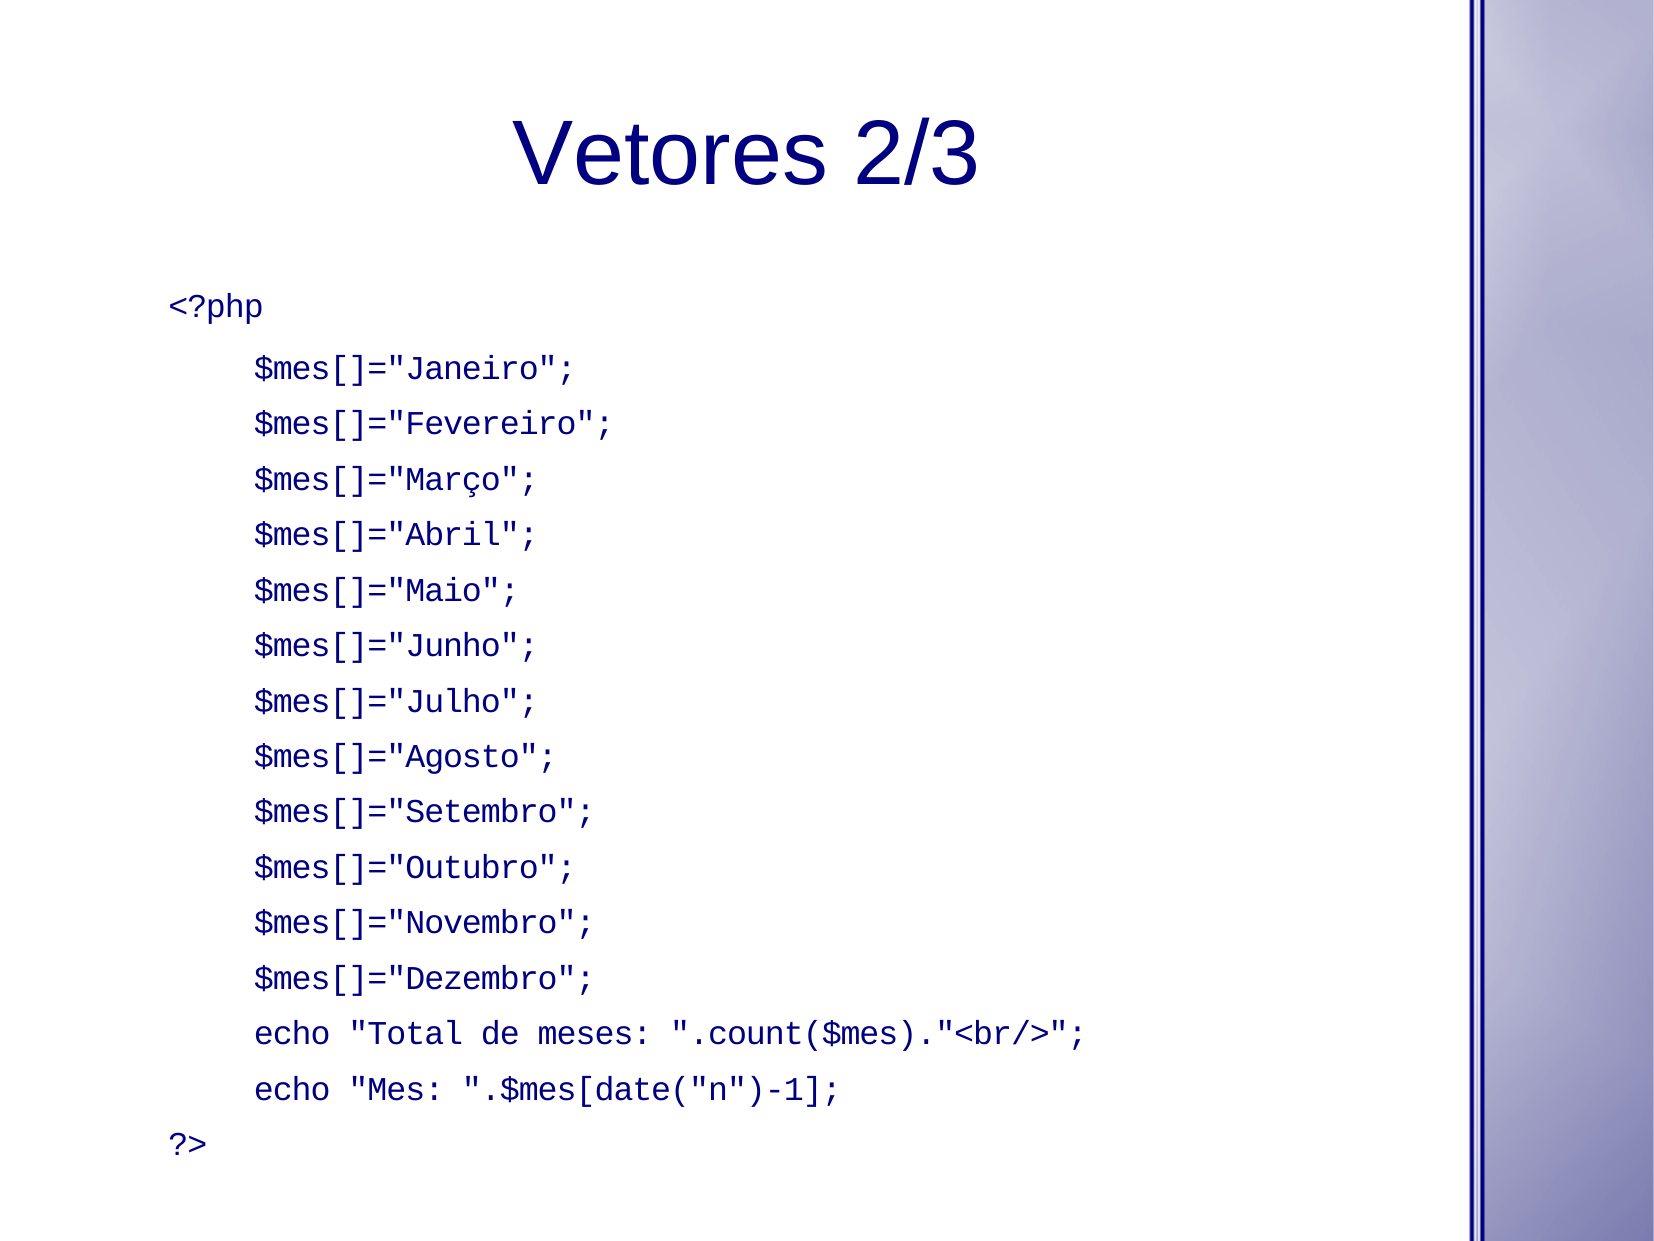

# Vetores 2/3
<?php
$mes[]="Janeiro";
$mes[]="Fevereiro";
$mes[]="Março";
$mes[]="Abril";
$mes[]="Maio";
$mes[]="Junho";
$mes[]="Julho";
$mes[]="Agosto";
$mes[]="Setembro";
$mes[]="Outubro";
$mes[]="Novembro";
$mes[]="Dezembro";
echo "Total de meses: ".count($mes)."<br/>";
echo "Mes: ".$mes[date("n")-1];
?>